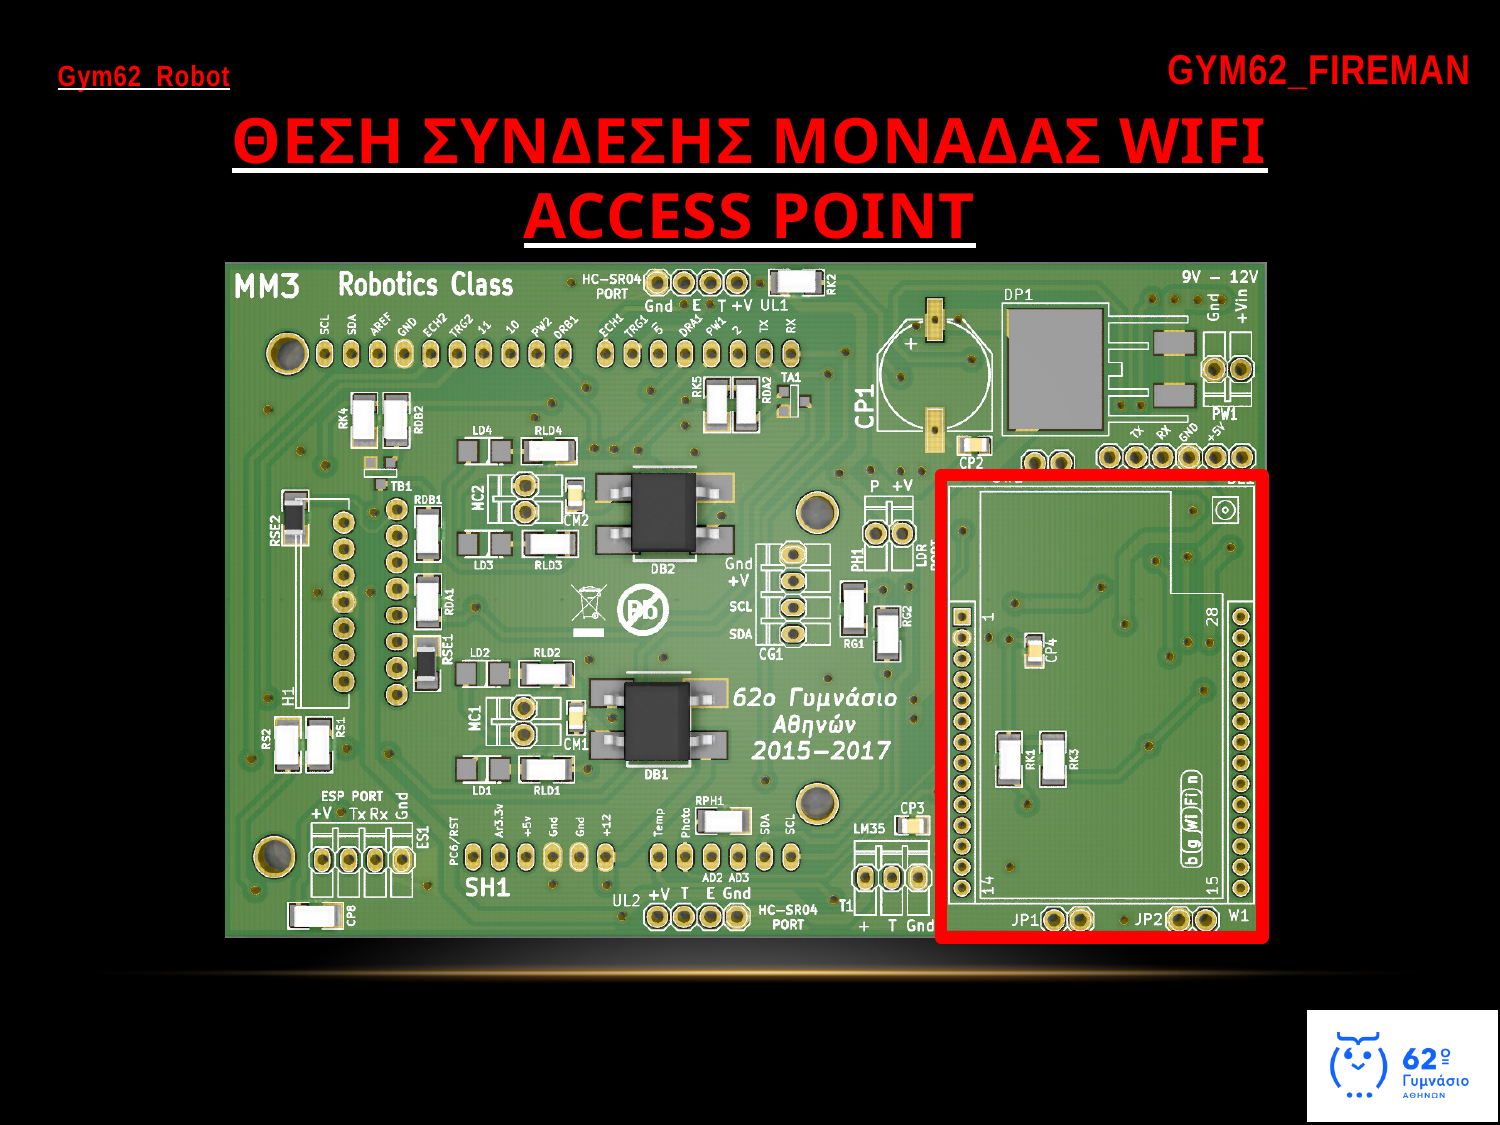

Gym62_FireMan
Gym62_Robot
Θεση συνδεσης Μοναδασ wifi ACCESS POINT